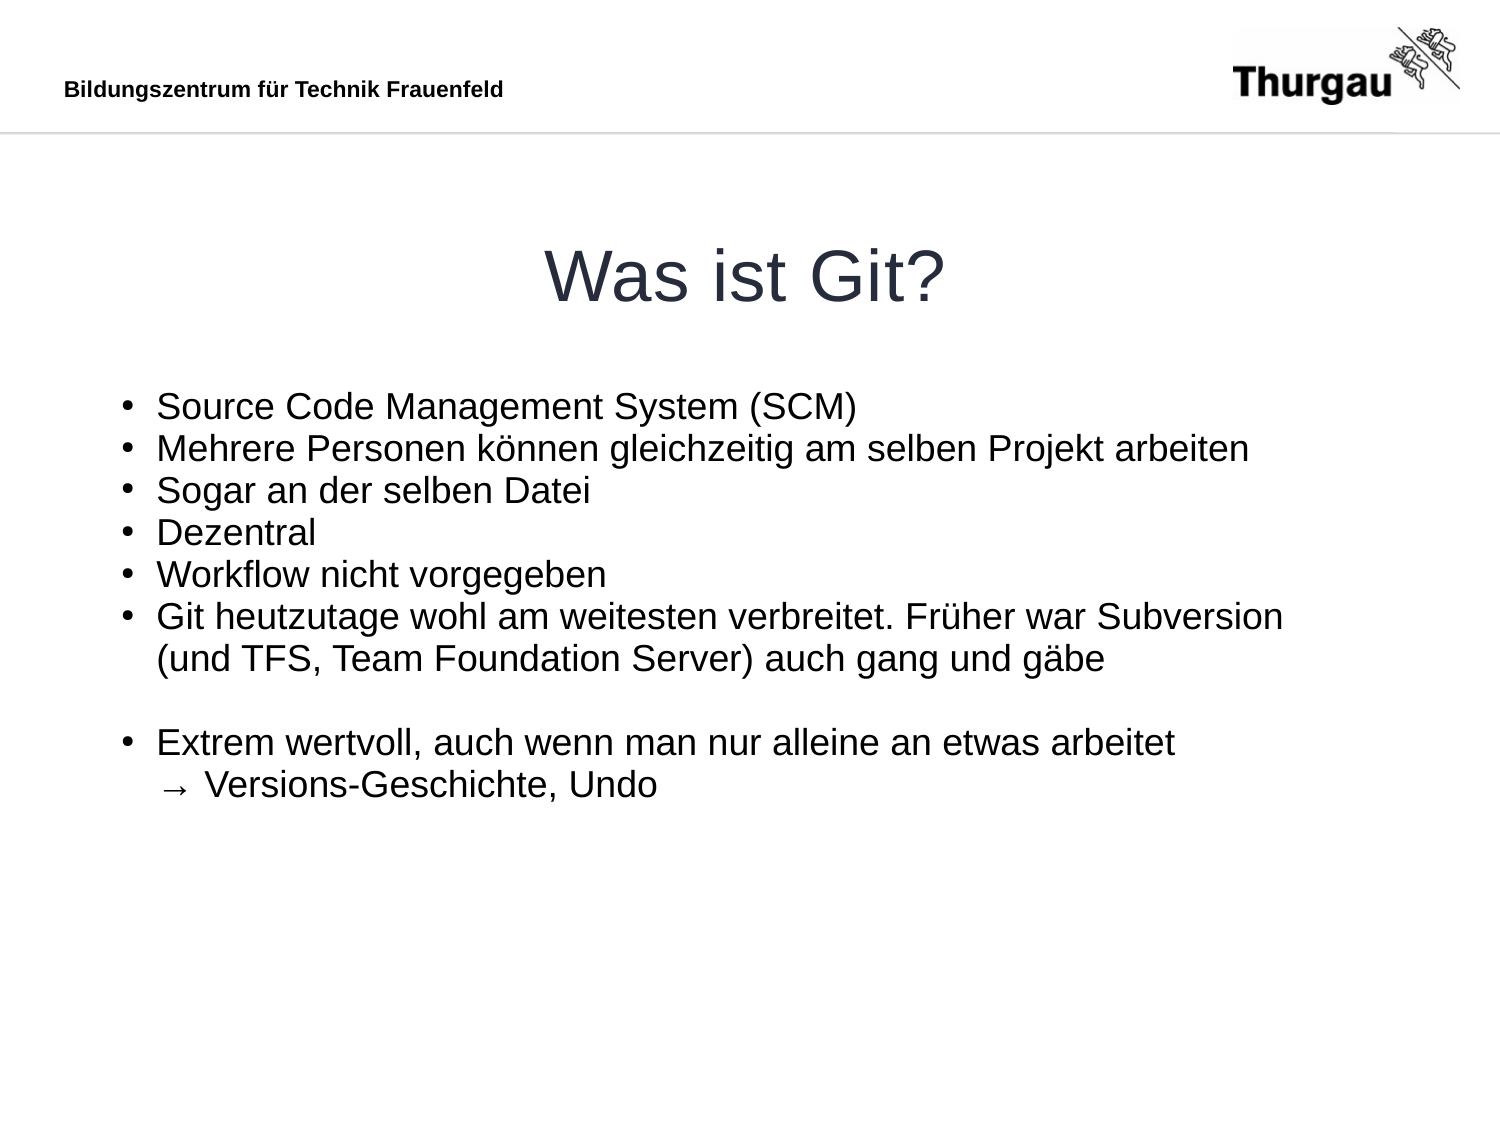

Bildungszentrum für Technik Frauenfeld
Was ist Git?
Source Code Management System (SCM)
Mehrere Personen können gleichzeitig am selben Projekt arbeiten
Sogar an der selben Datei
Dezentral
Workflow nicht vorgegeben
Git heutzutage wohl am weitesten verbreitet. Früher war Subversion
(und TFS, Team Foundation Server) auch gang und gäbe
Extrem wertvoll, auch wenn man nur alleine an etwas arbeitet
→ Versions-Geschichte, Undo